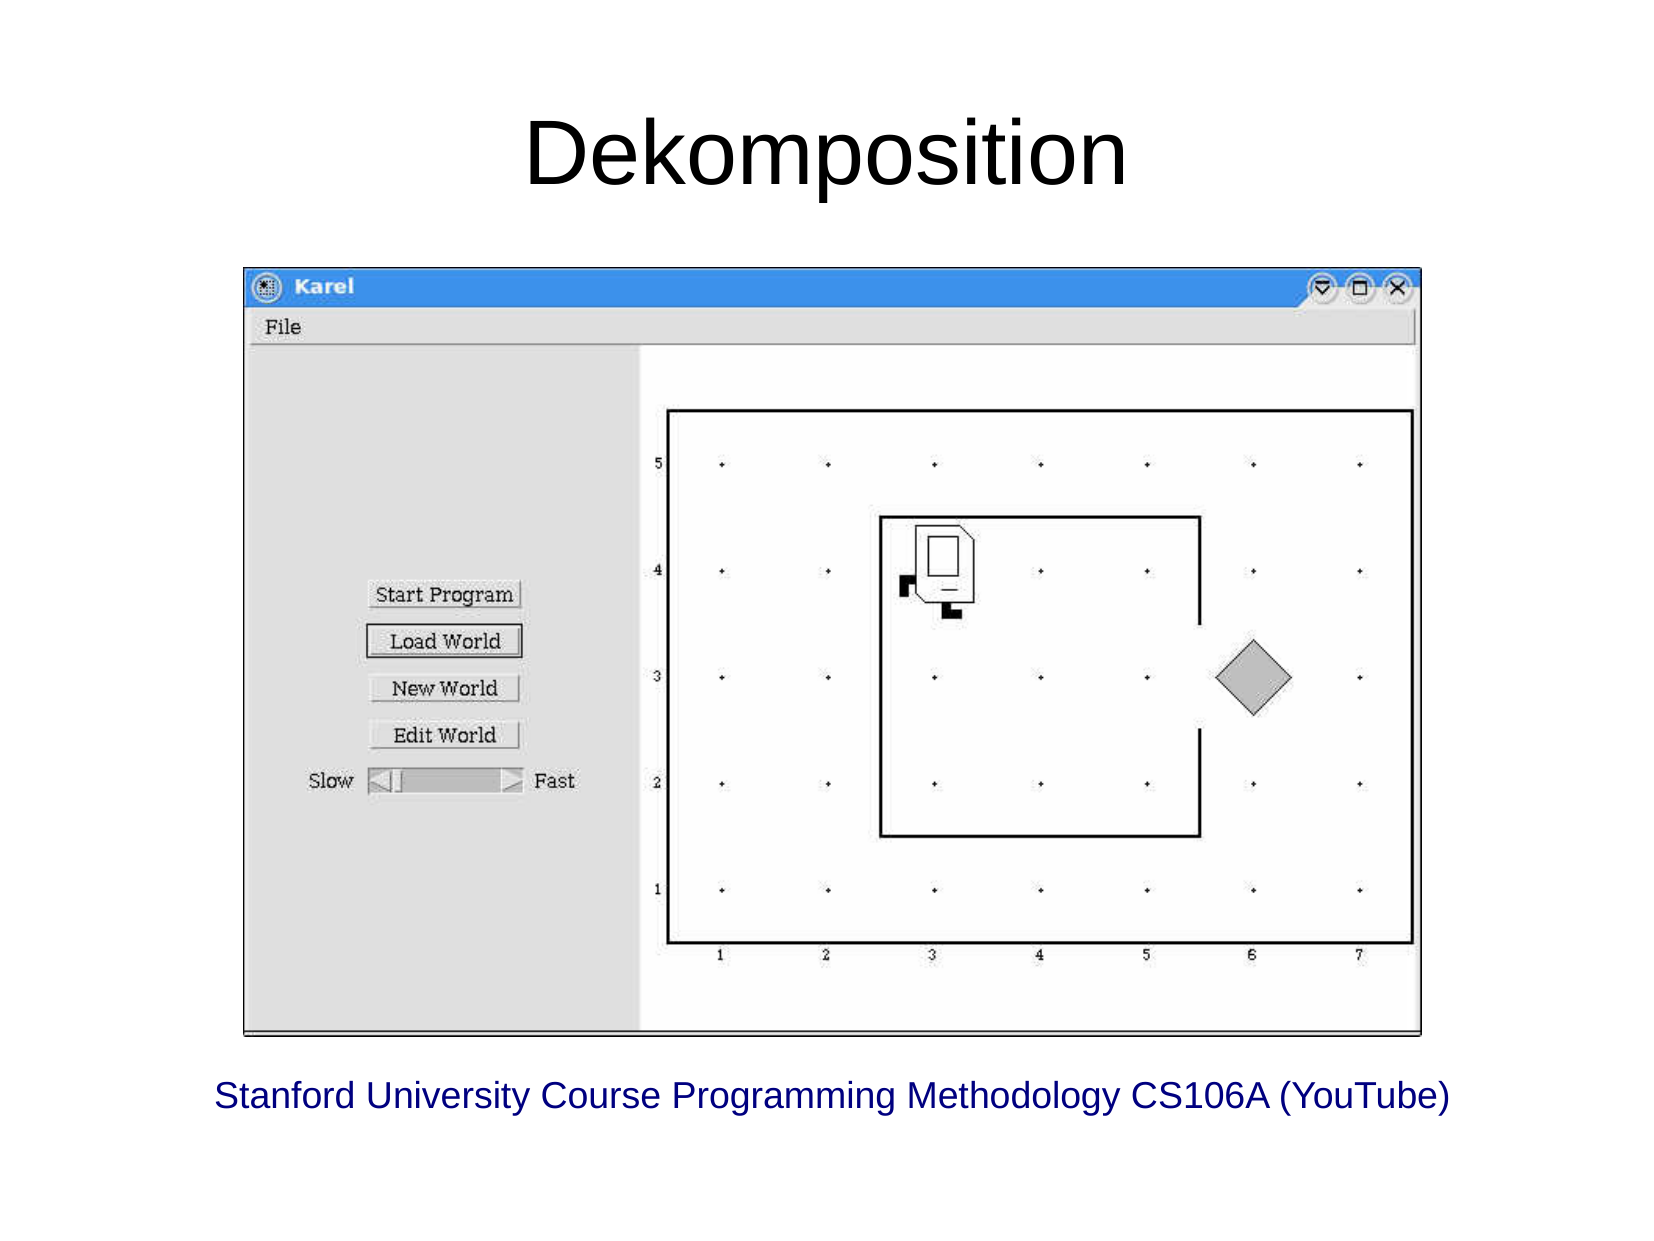

# Dekomposition
Stanford University Course Programming Methodology CS106A (YouTube)